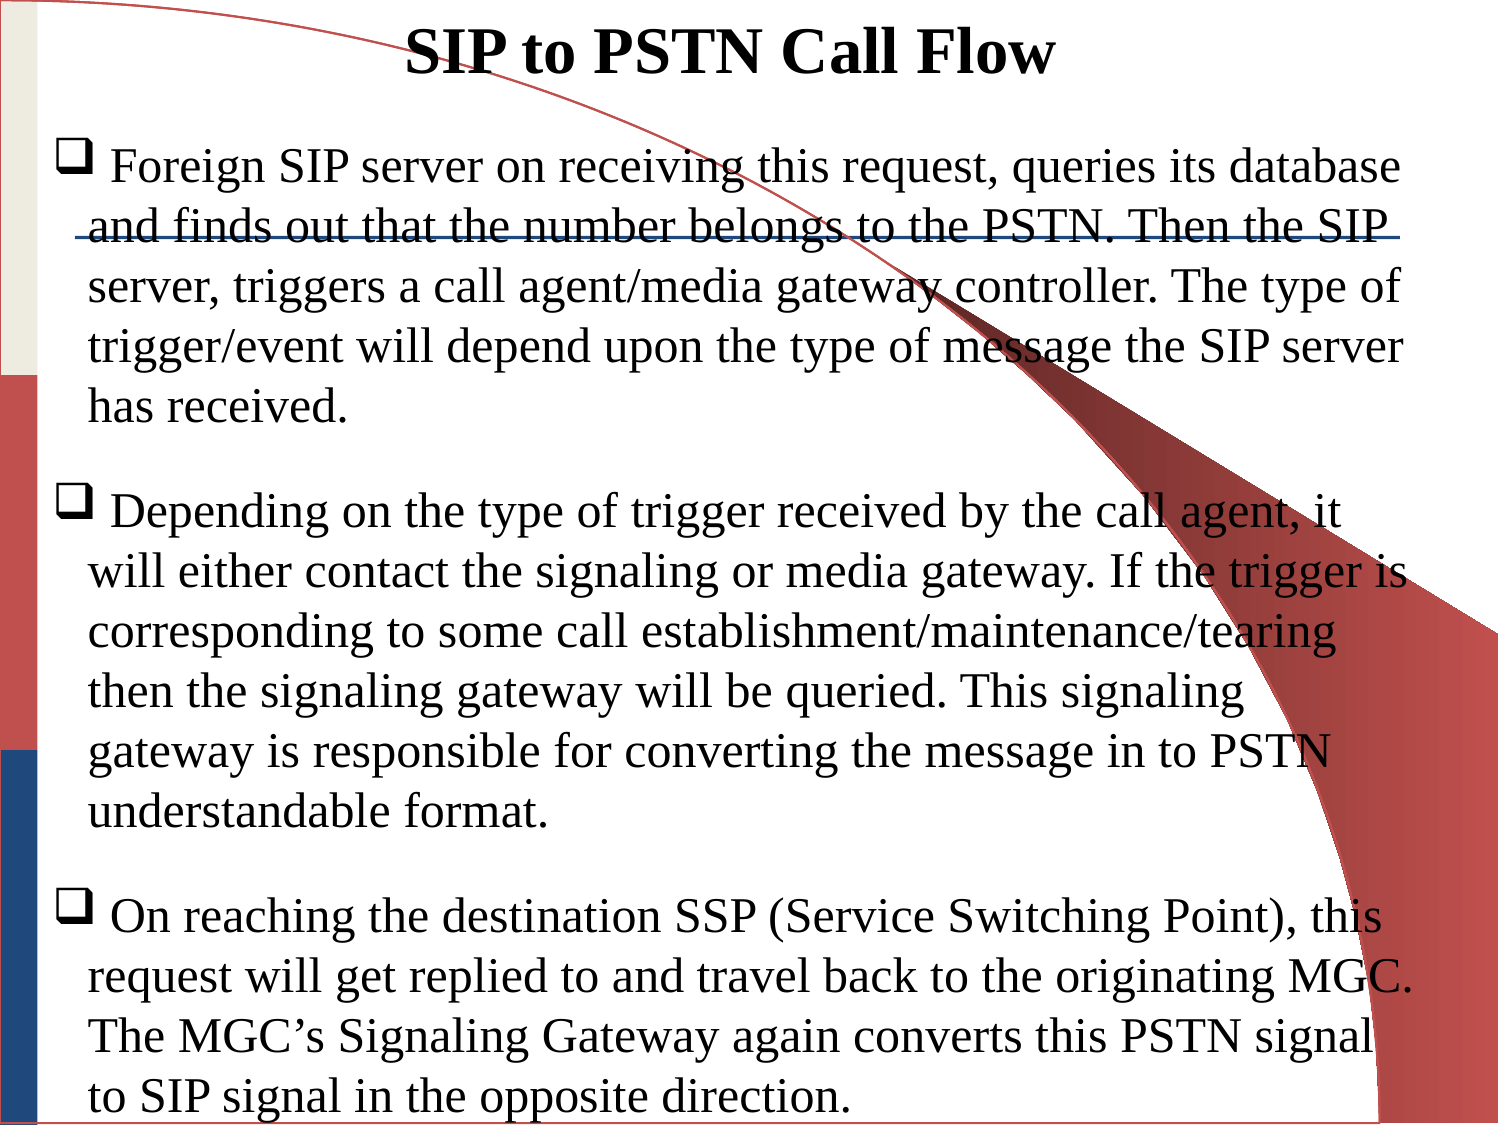

SIP to PSTN Call Flow
 Foreign SIP server on receiving this request, queries its database and finds out that the number belongs to the PSTN. Then the SIP server, triggers a call agent/media gateway controller. The type of trigger/event will depend upon the type of message the SIP server has received.
 Depending on the type of trigger received by the call agent, it will either contact the signaling or media gateway. If the trigger is corresponding to some call establishment/maintenance/tearing then the signaling gateway will be queried. This signaling gateway is responsible for converting the message in to PSTN understandable format.
 On reaching the destination SSP (Service Switching Point), this request will get replied to and travel back to the originating MGC. The MGC’s Signaling Gateway again converts this PSTN signal to SIP signal in the opposite direction.